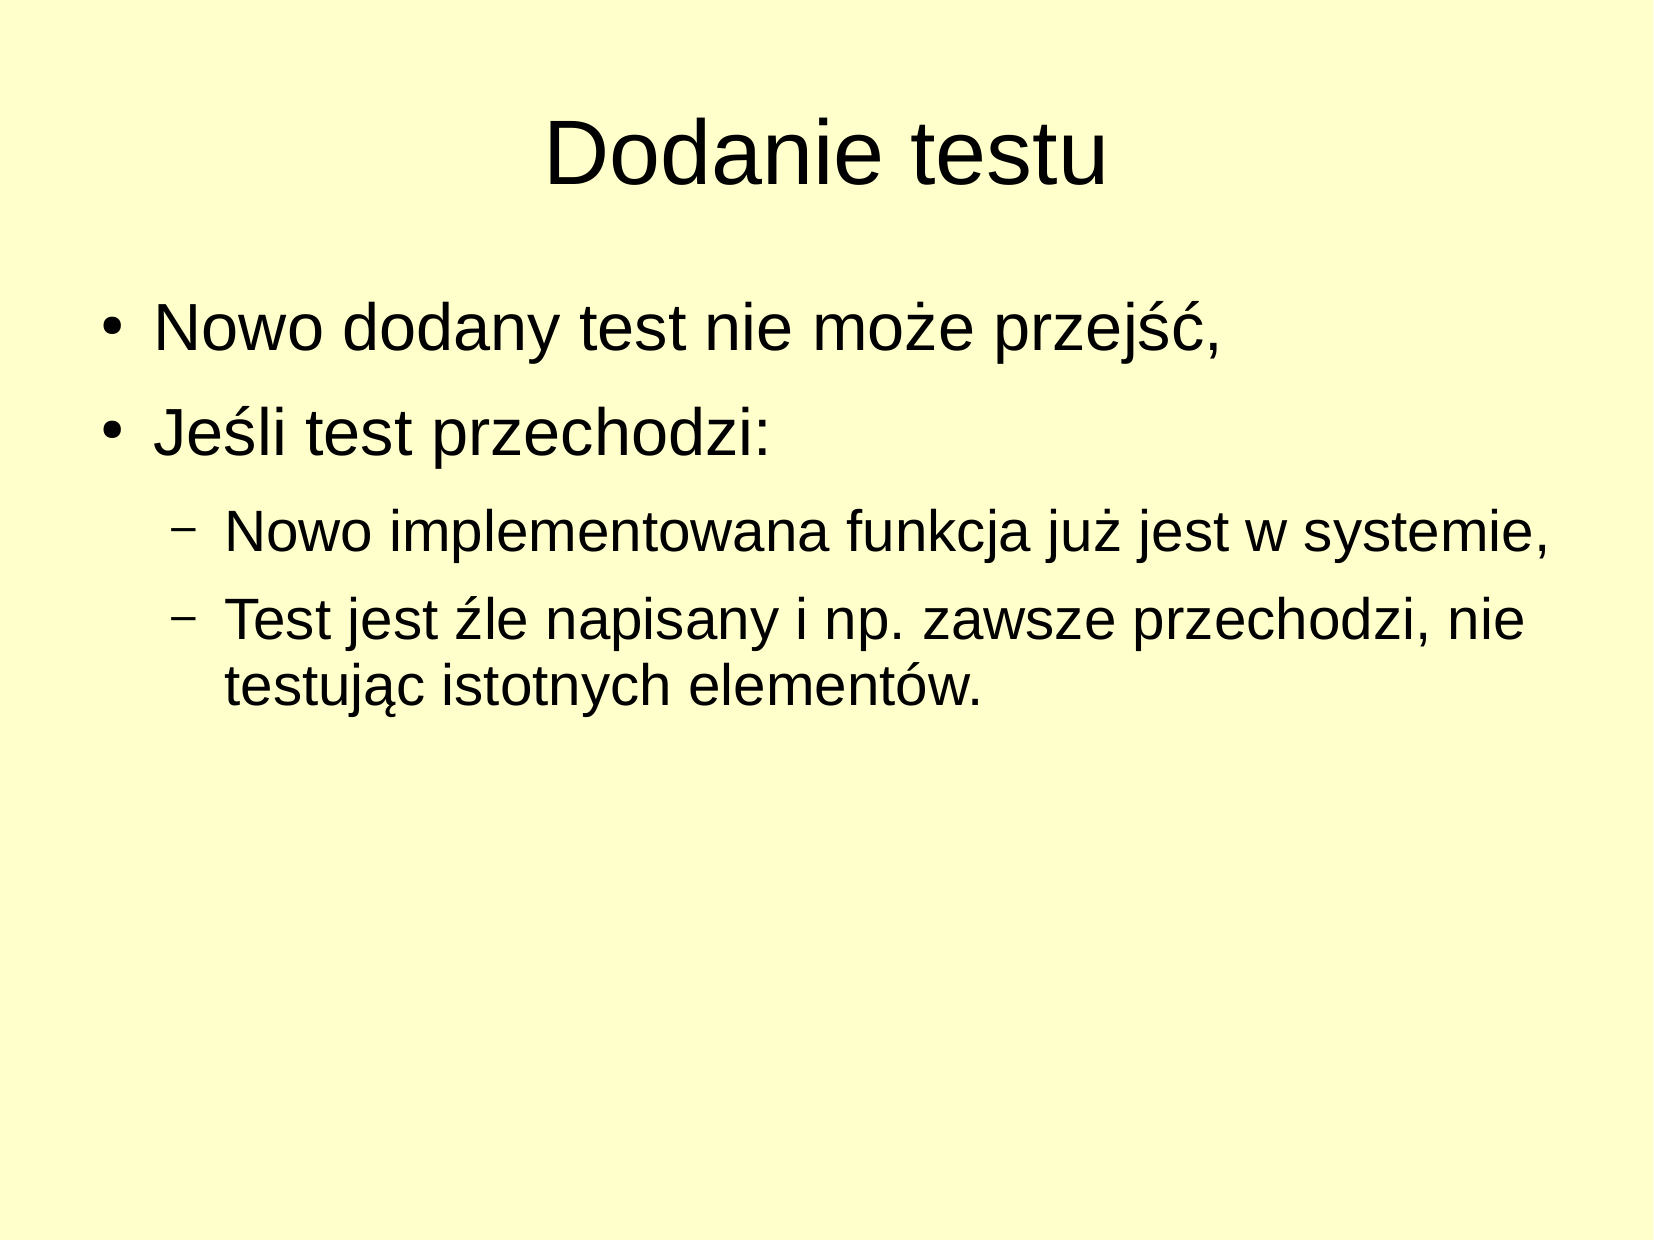

# Dodanie testu
Nowo dodany test nie może przejść,
Jeśli test przechodzi:
Nowo implementowana funkcja już jest w systemie,
Test jest źle napisany i np. zawsze przechodzi, nie testując istotnych elementów.